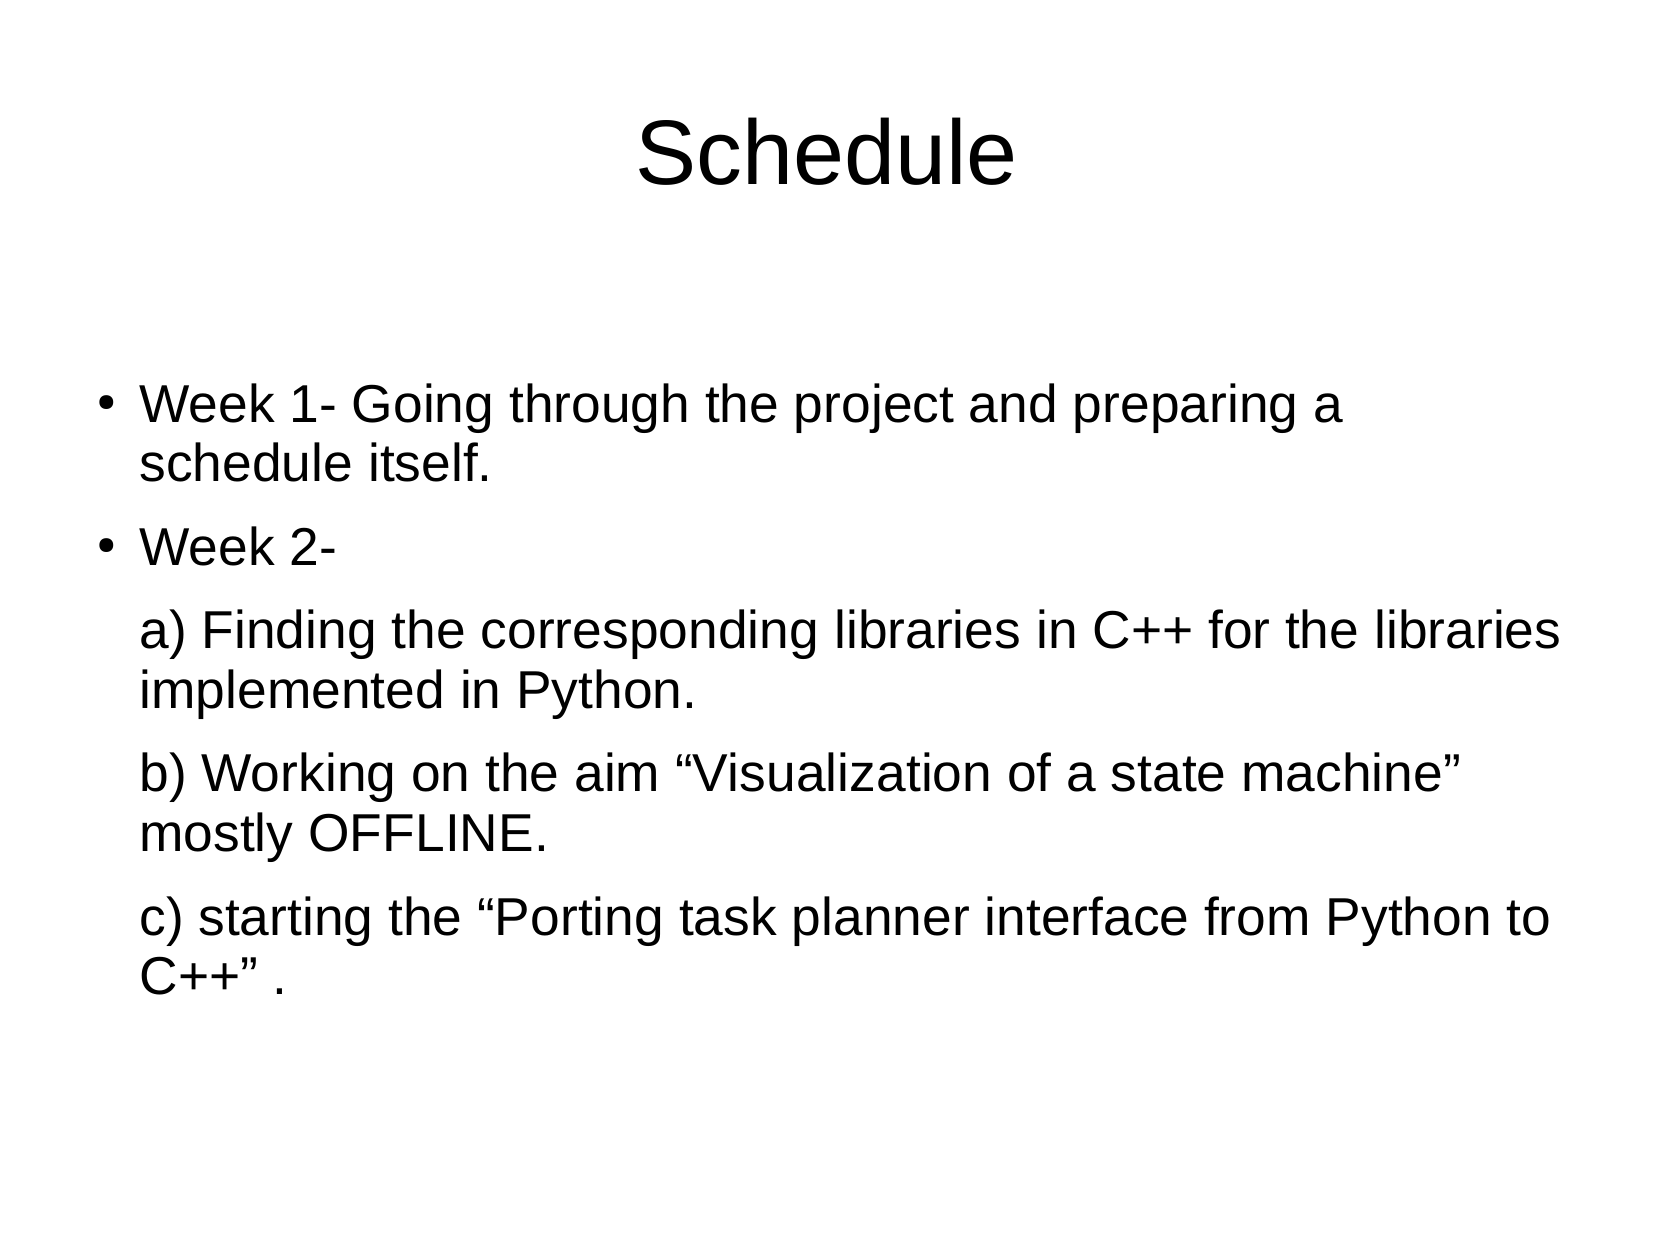

# Schedule
Week 1- Going through the project and preparing a schedule itself.
Week 2-
a) Finding the corresponding libraries in C++ for the libraries implemented in Python.
b) Working on the aim “Visualization of a state machine” mostly OFFLINE.
c) starting the “Porting task planner interface from Python to C++” .